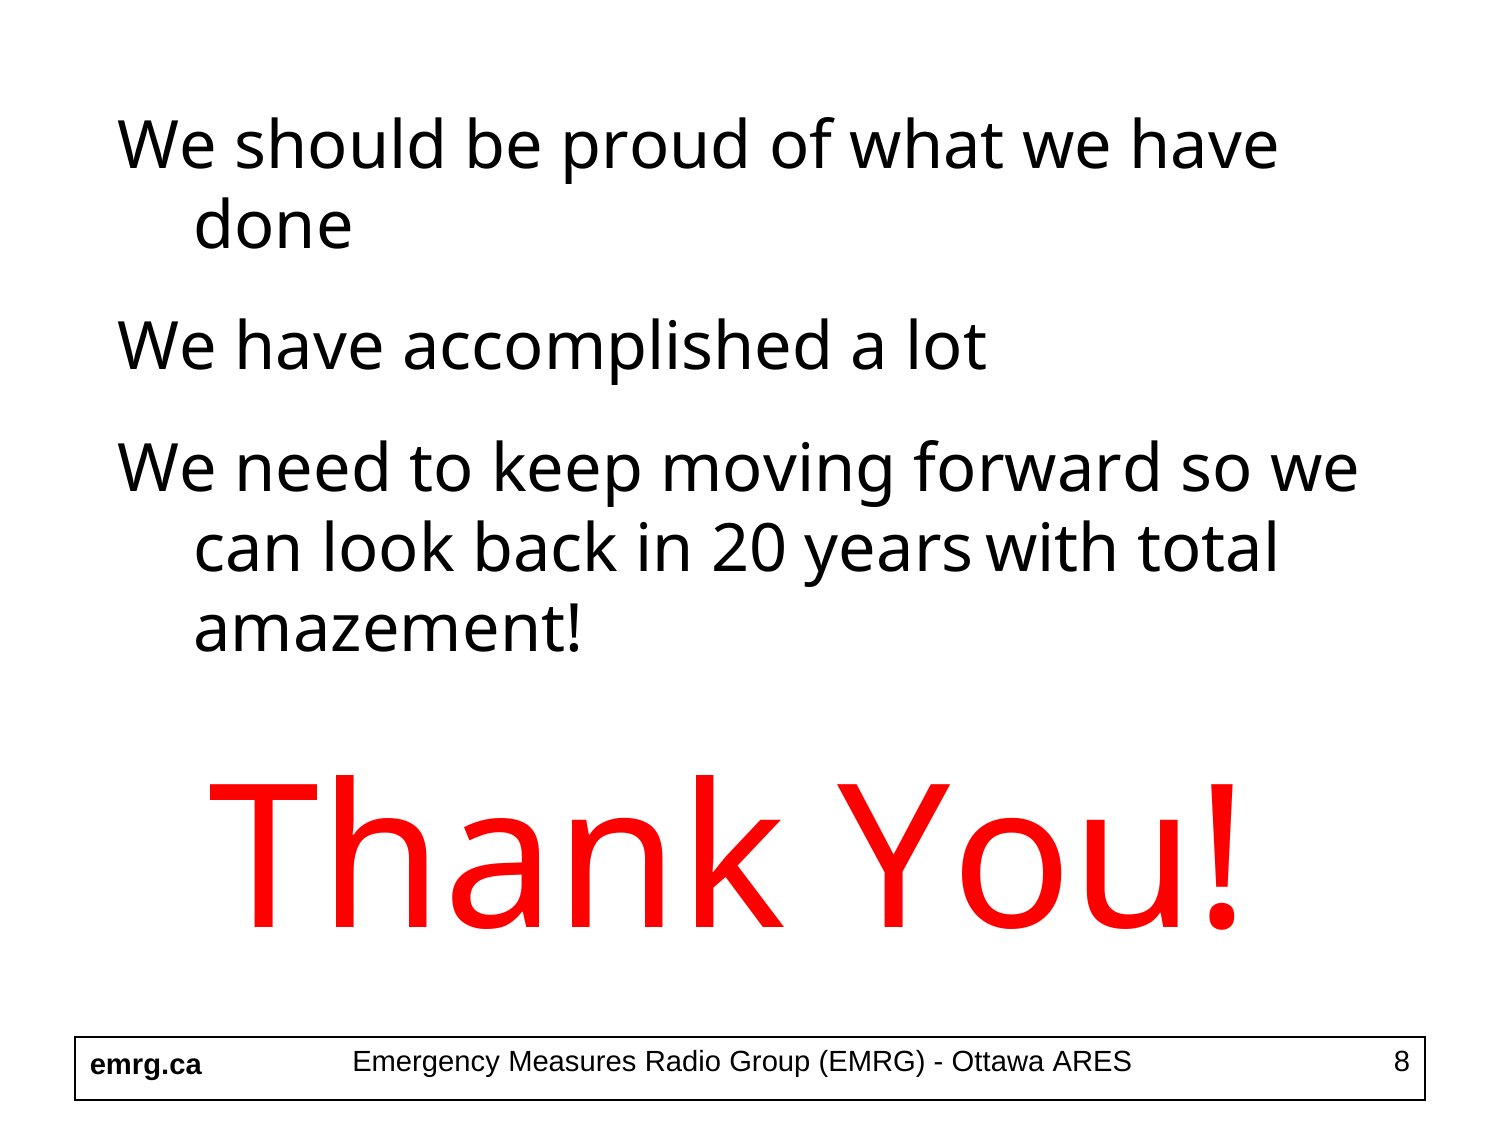

We should be proud of what we have done
We have accomplished a lot
We need to keep moving forward so we can look back in 20 years with total amazement!
Thank You!
Emergency Measures Radio Group (EMRG) - Ottawa ARES
8